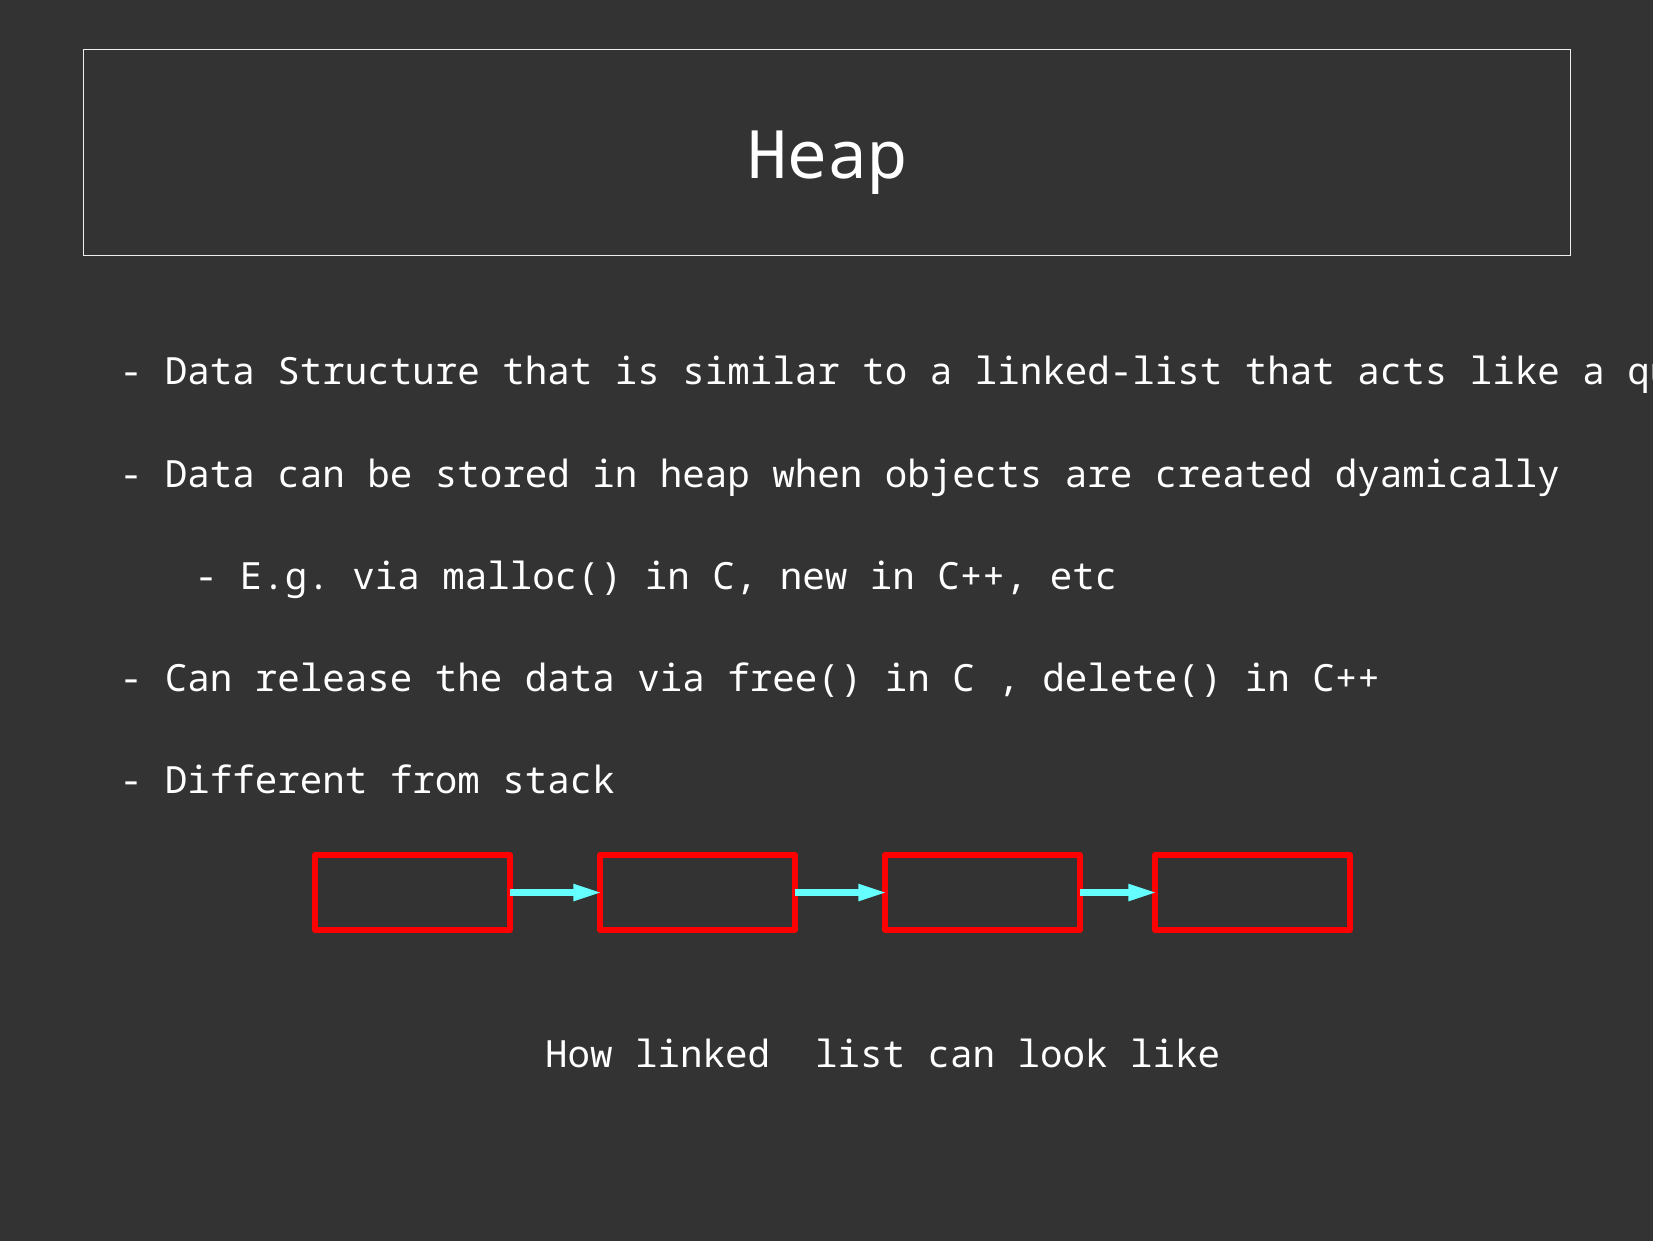

Heap
- Data Structure that is similar to a linked-list that acts like a queue
- Data can be stored in heap when objects are created dyamically
	- E.g. via malloc() in C, new in C++, etc
- Can release the data via free() in C , delete() in C++
- Different from stack
How linked list can look like